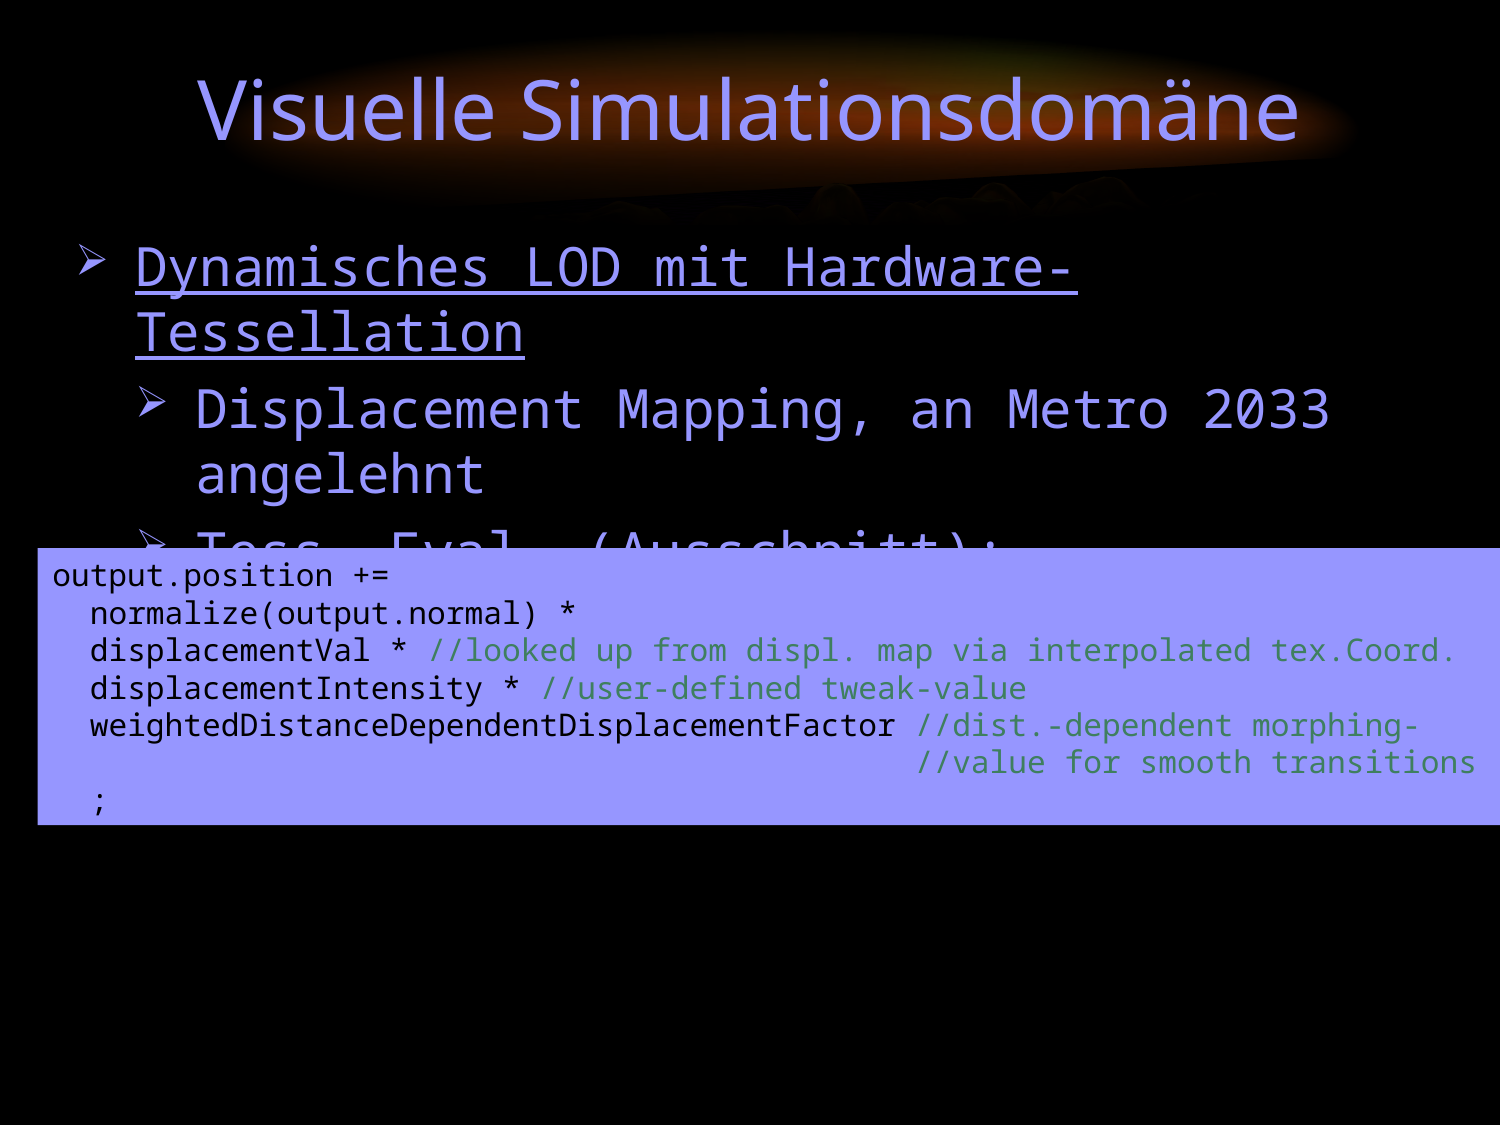

Visuelle Simulationsdomäne
Dynamisches LOD mit Hardware-Tessellation
Displacement Mapping, an Metro 2033 angelehnt
Tess.-Eval. (Ausschnitt):
output.position +=
 normalize(output.normal) *
 displacementVal * //looked up from displ. map via interpolated tex.Coord.
 displacementIntensity * //user-defined tweak-value
 weightedDistanceDependentDisplacementFactor //dist.-dependent morphing-
											 //value for smooth transitions
 ;